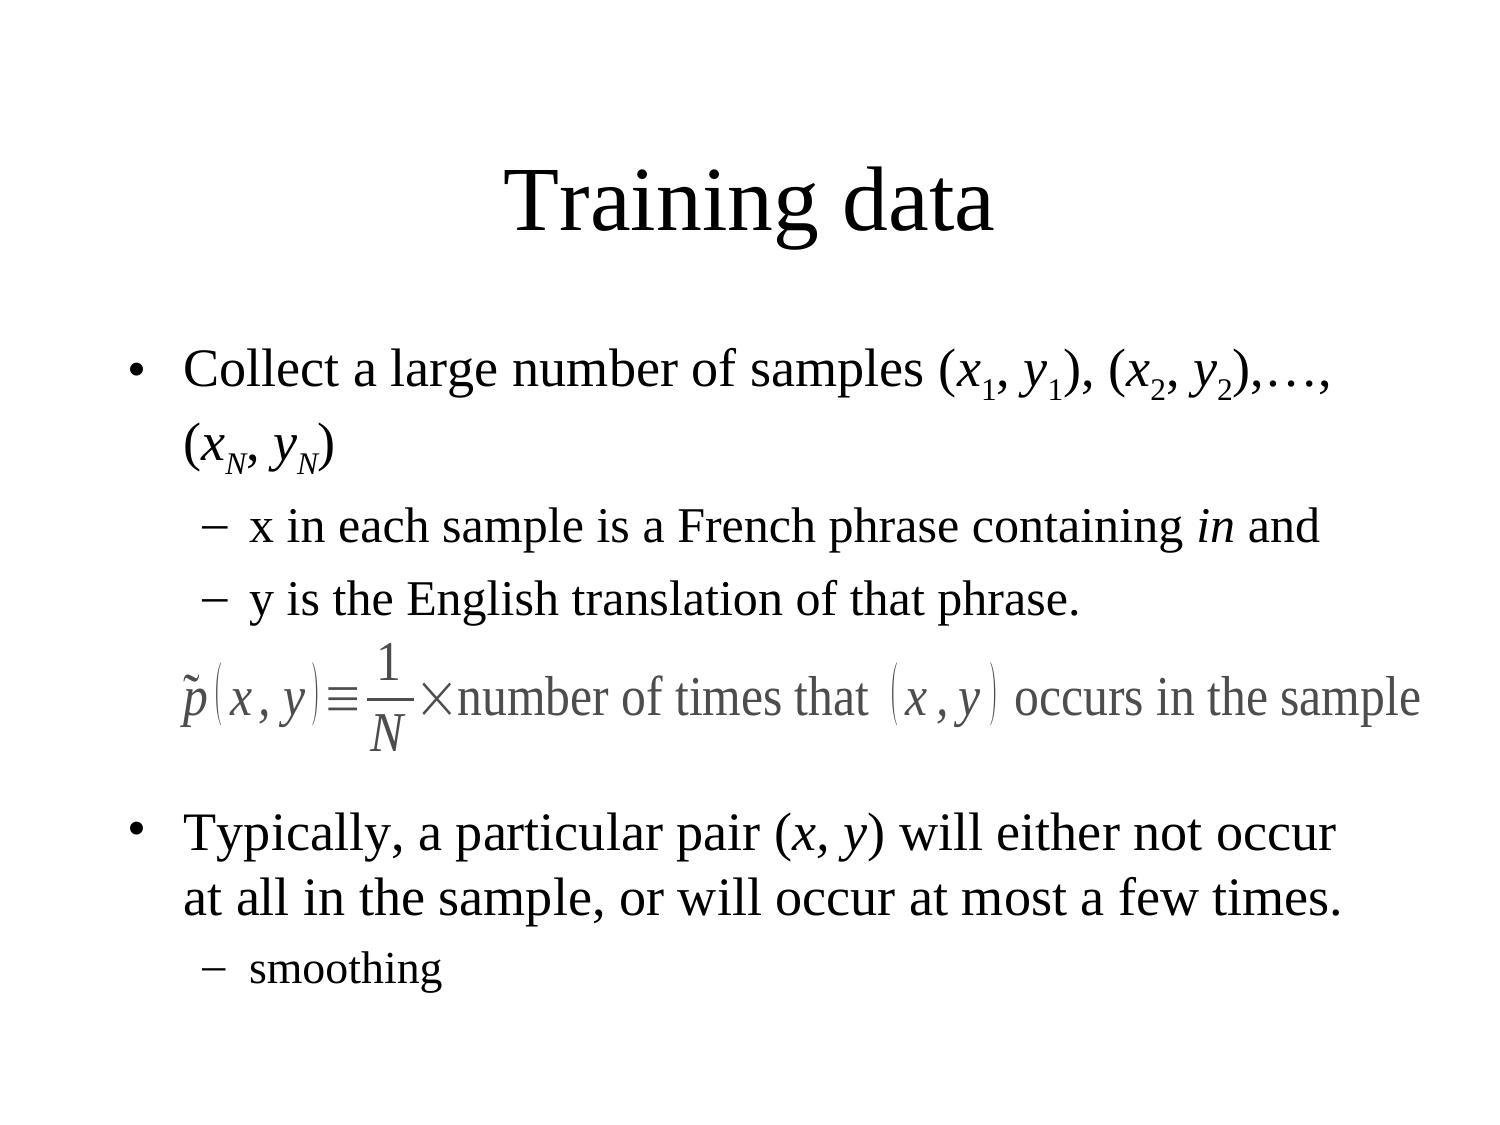

# Training data
Collect a large number of samples (x1, y1), (x2, y2),…, (xN, yN)
x in each sample is a French phrase containing in and
y is the English translation of that phrase.
Typically, a particular pair (x, y) will either not occur at all in the sample, or will occur at most a few times.
smoothing